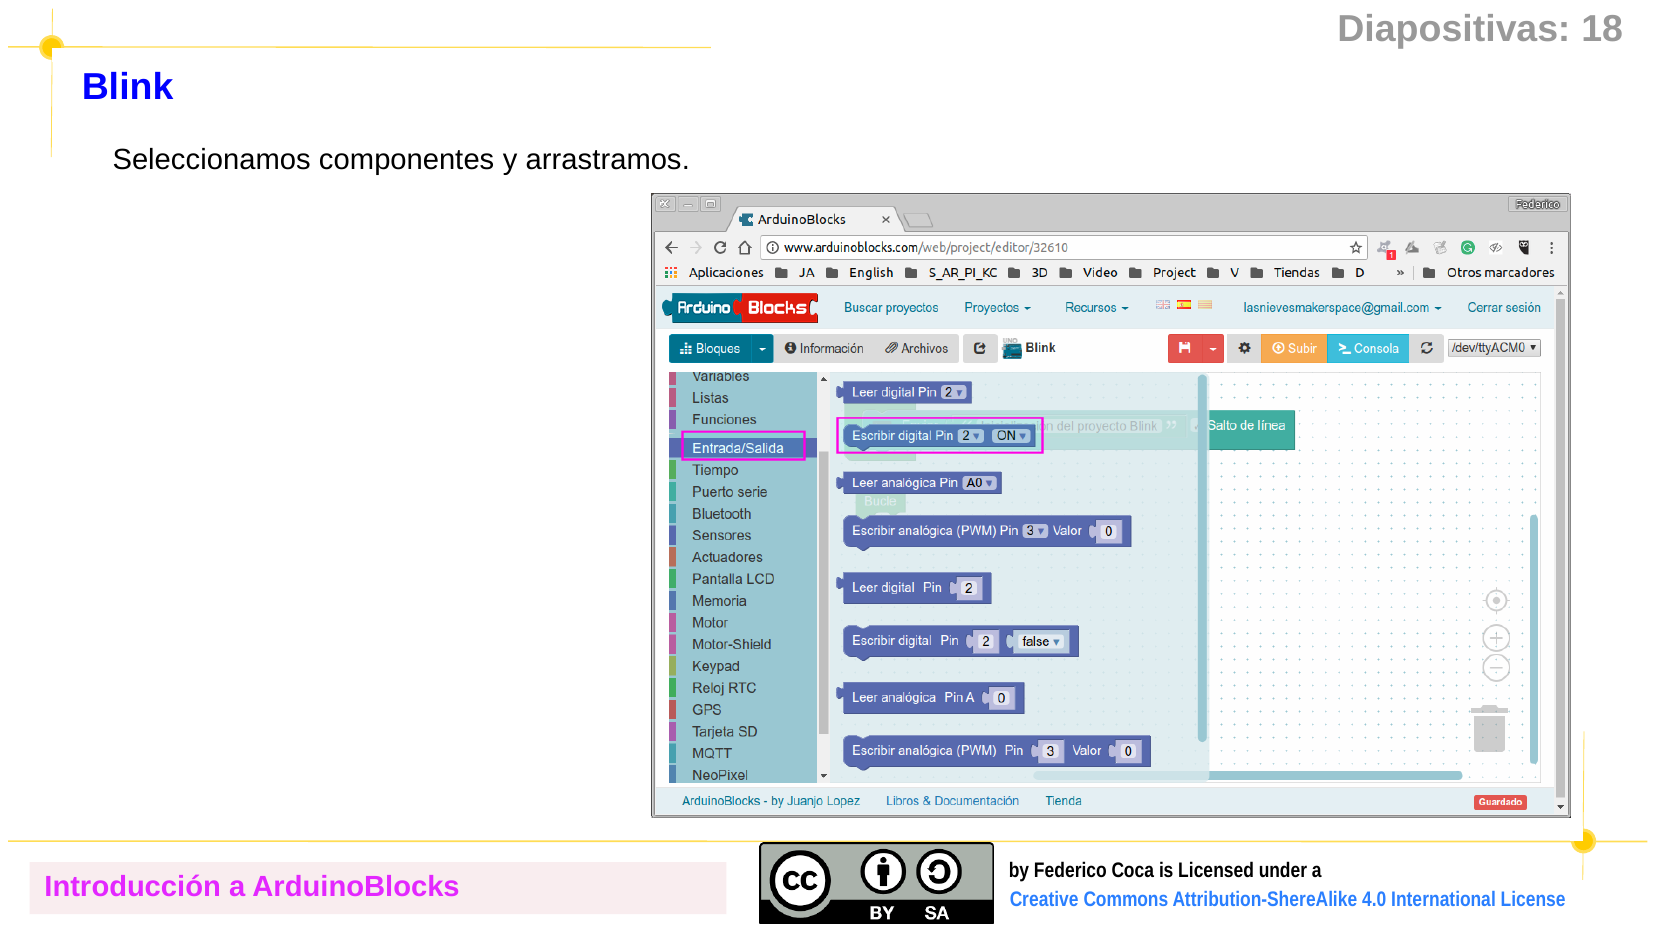

Diapositivas: 18
Blink
Seleccionamos componentes y arrastramos.
Introducción a ArduinoBlocks